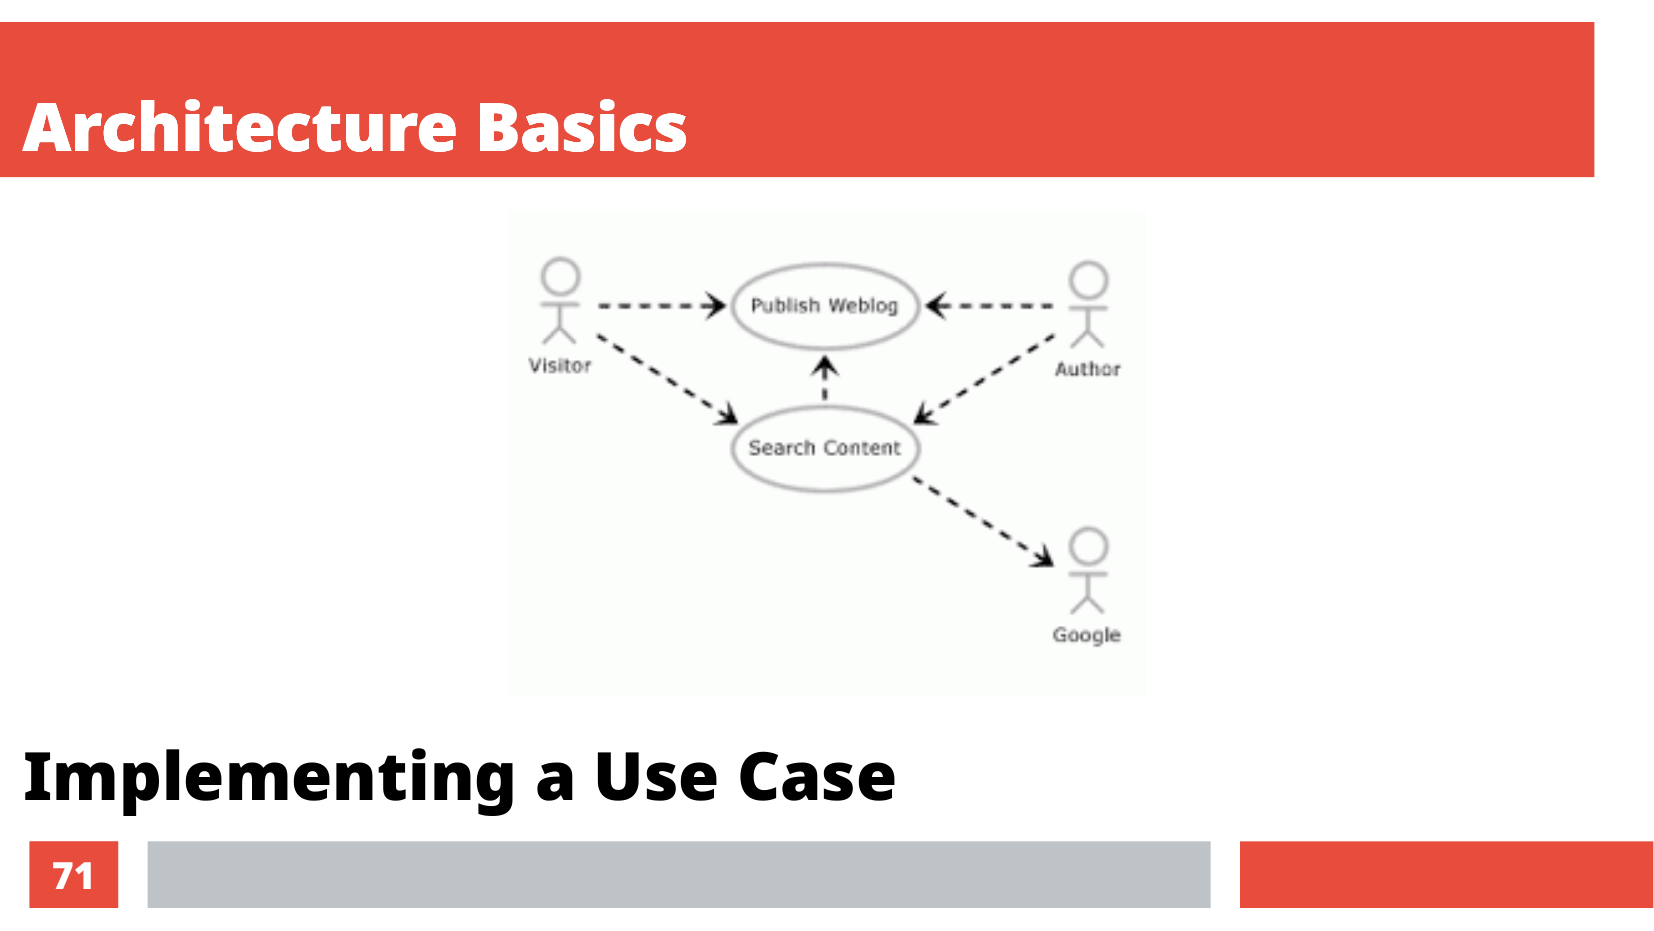

Architecture Basics
Architecture Basics
Architecture Basics
# Architecture Basics
Implementing a Use Case
71